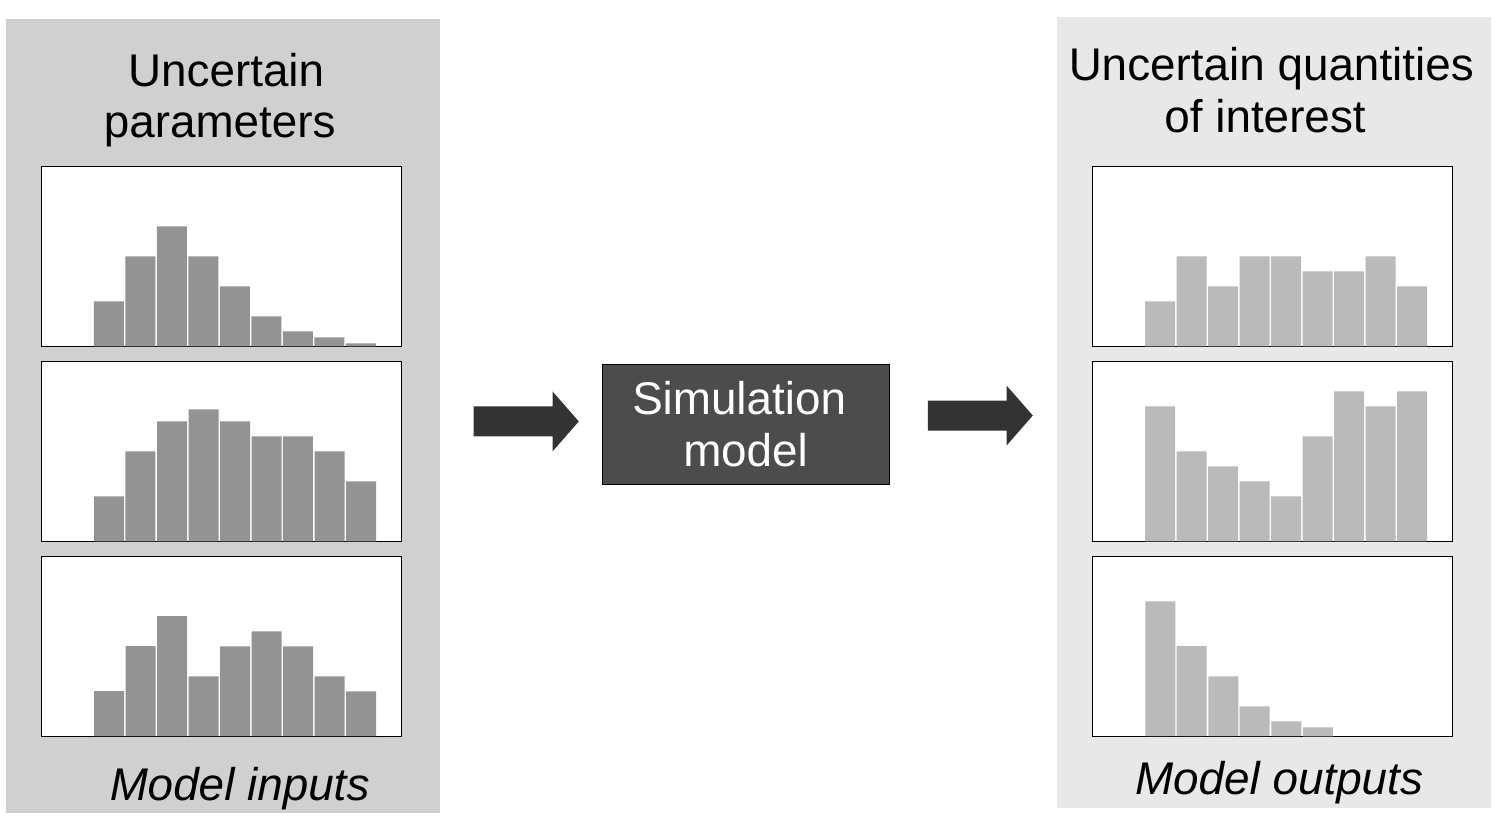

Uncertain quantities of interest
Uncertain parameters
Simulation
model
Model outputs
Model inputs